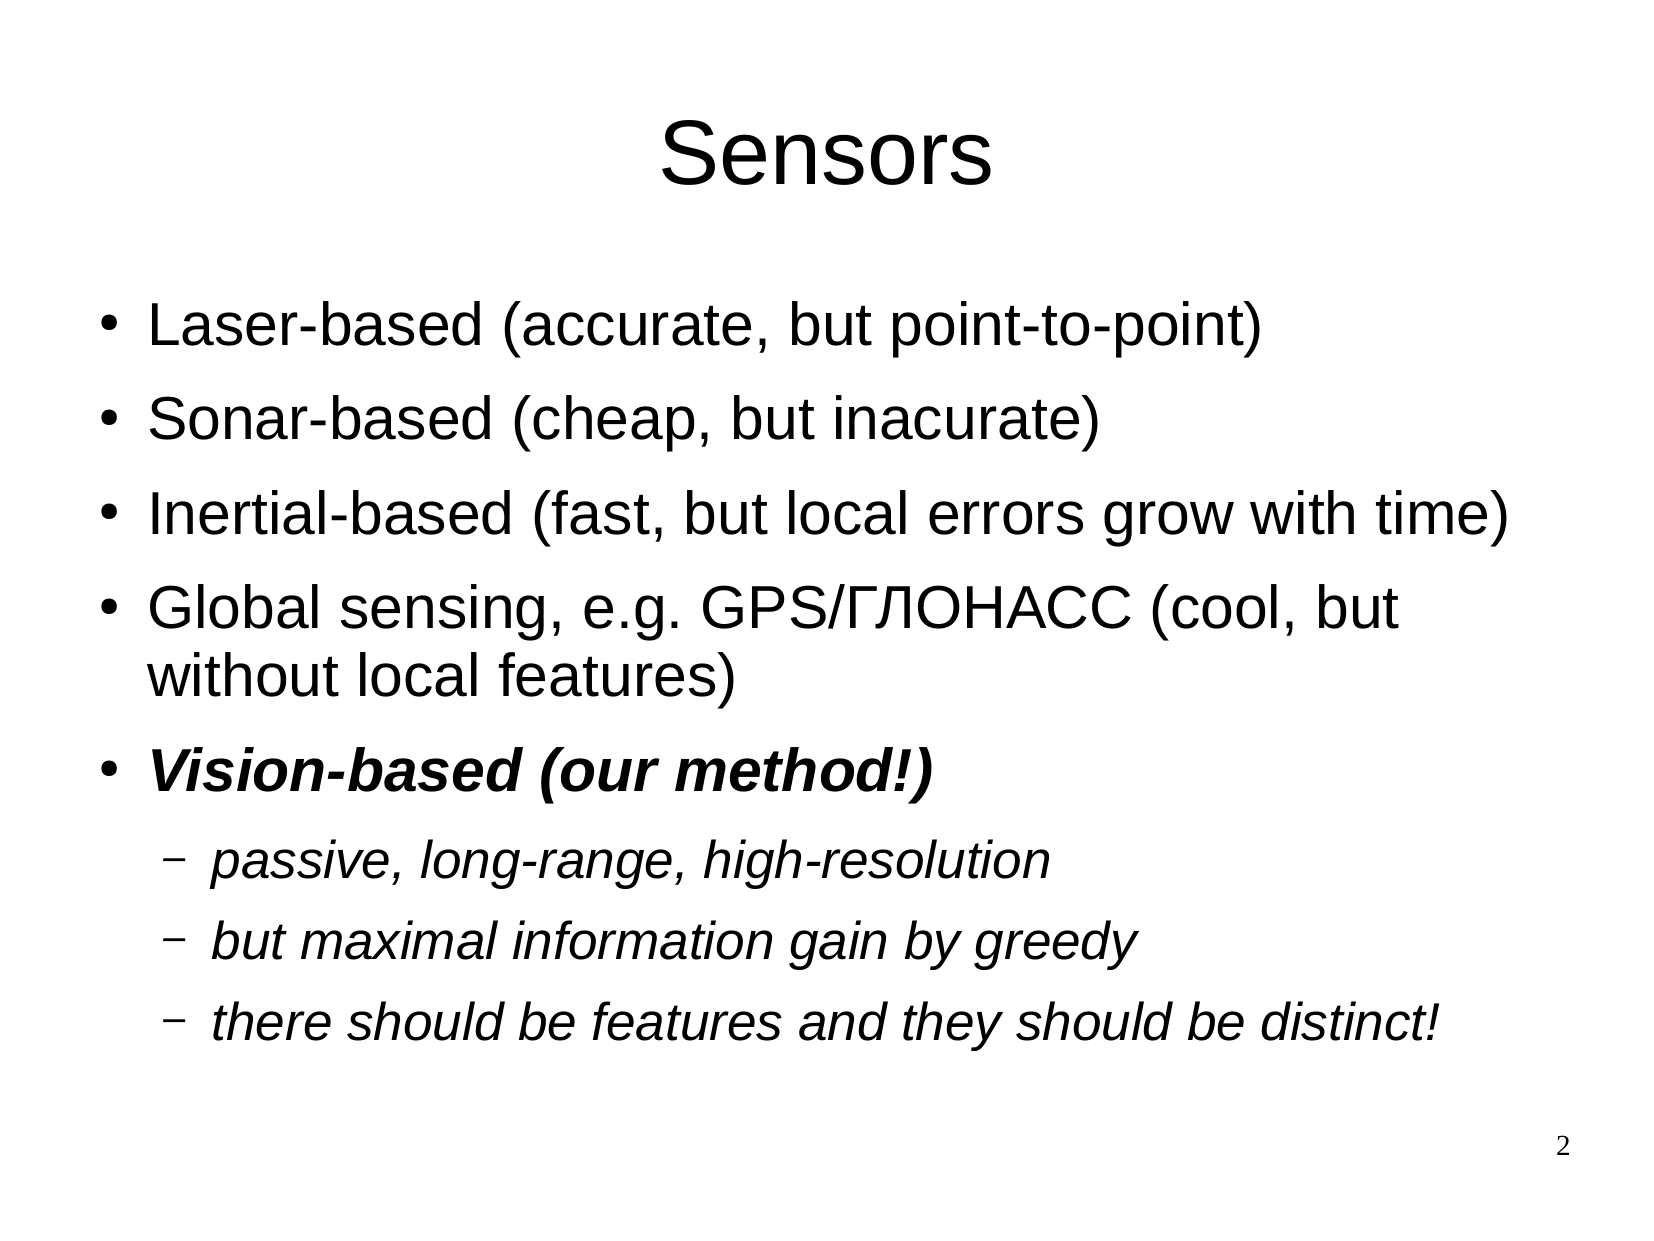

# Sensors
Laser-based (accurate, but point-to-point)
Sonar-based (cheap, but inacurate)
Inertial-based (fast, but local errors grow with time)
Global sensing, e.g. GPS/ГЛОНАСС (cool, but without local features)
Vision-based (our method!)
passive, long-range, high-resolution
but maximal information gain by greedy
there should be features and they should be distinct!
2